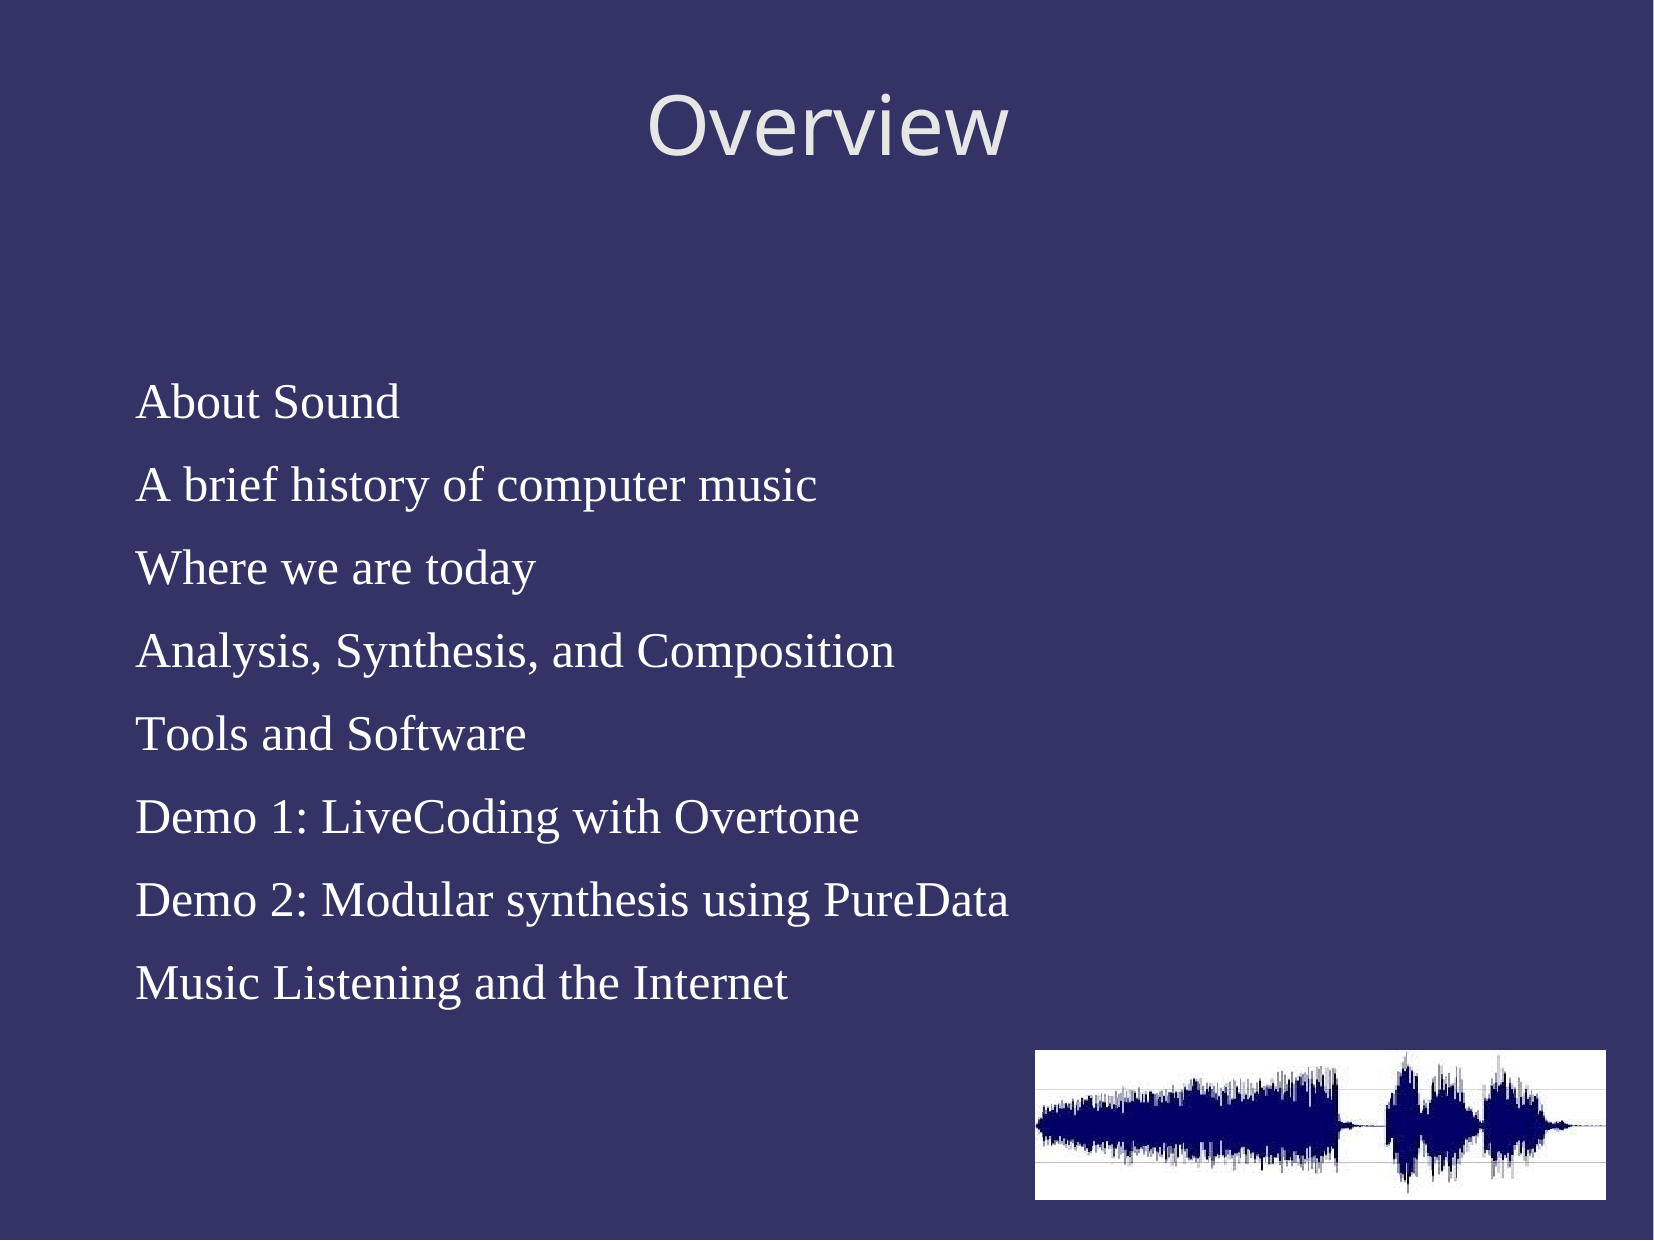

# Overview
About Sound
A brief history of computer music
Where we are today
Analysis, Synthesis, and Composition
Tools and Software
Demo 1: LiveCoding with Overtone
Demo 2: Modular synthesis using PureData
Music Listening and the Internet